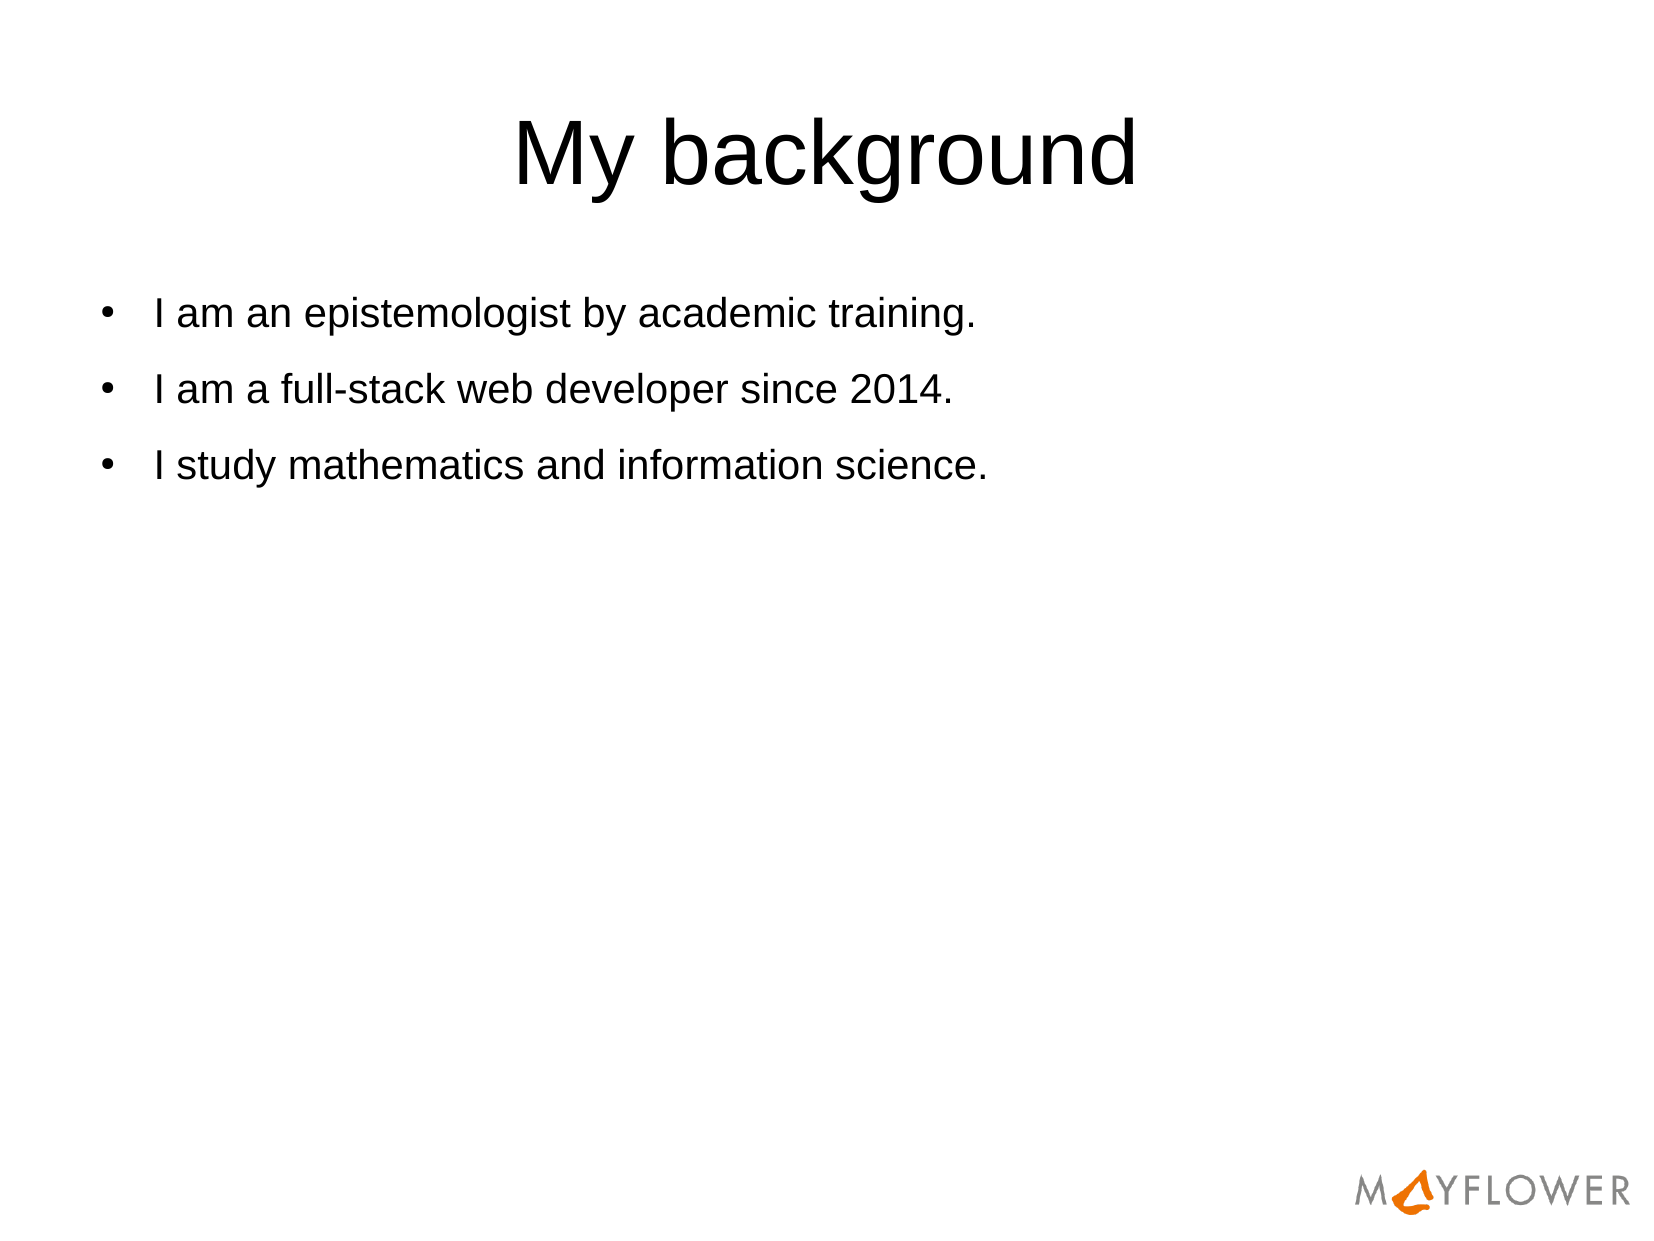

# My background
I am an epistemologist by academic training.
I am a full-stack web developer since 2014.
I study mathematics and information science.